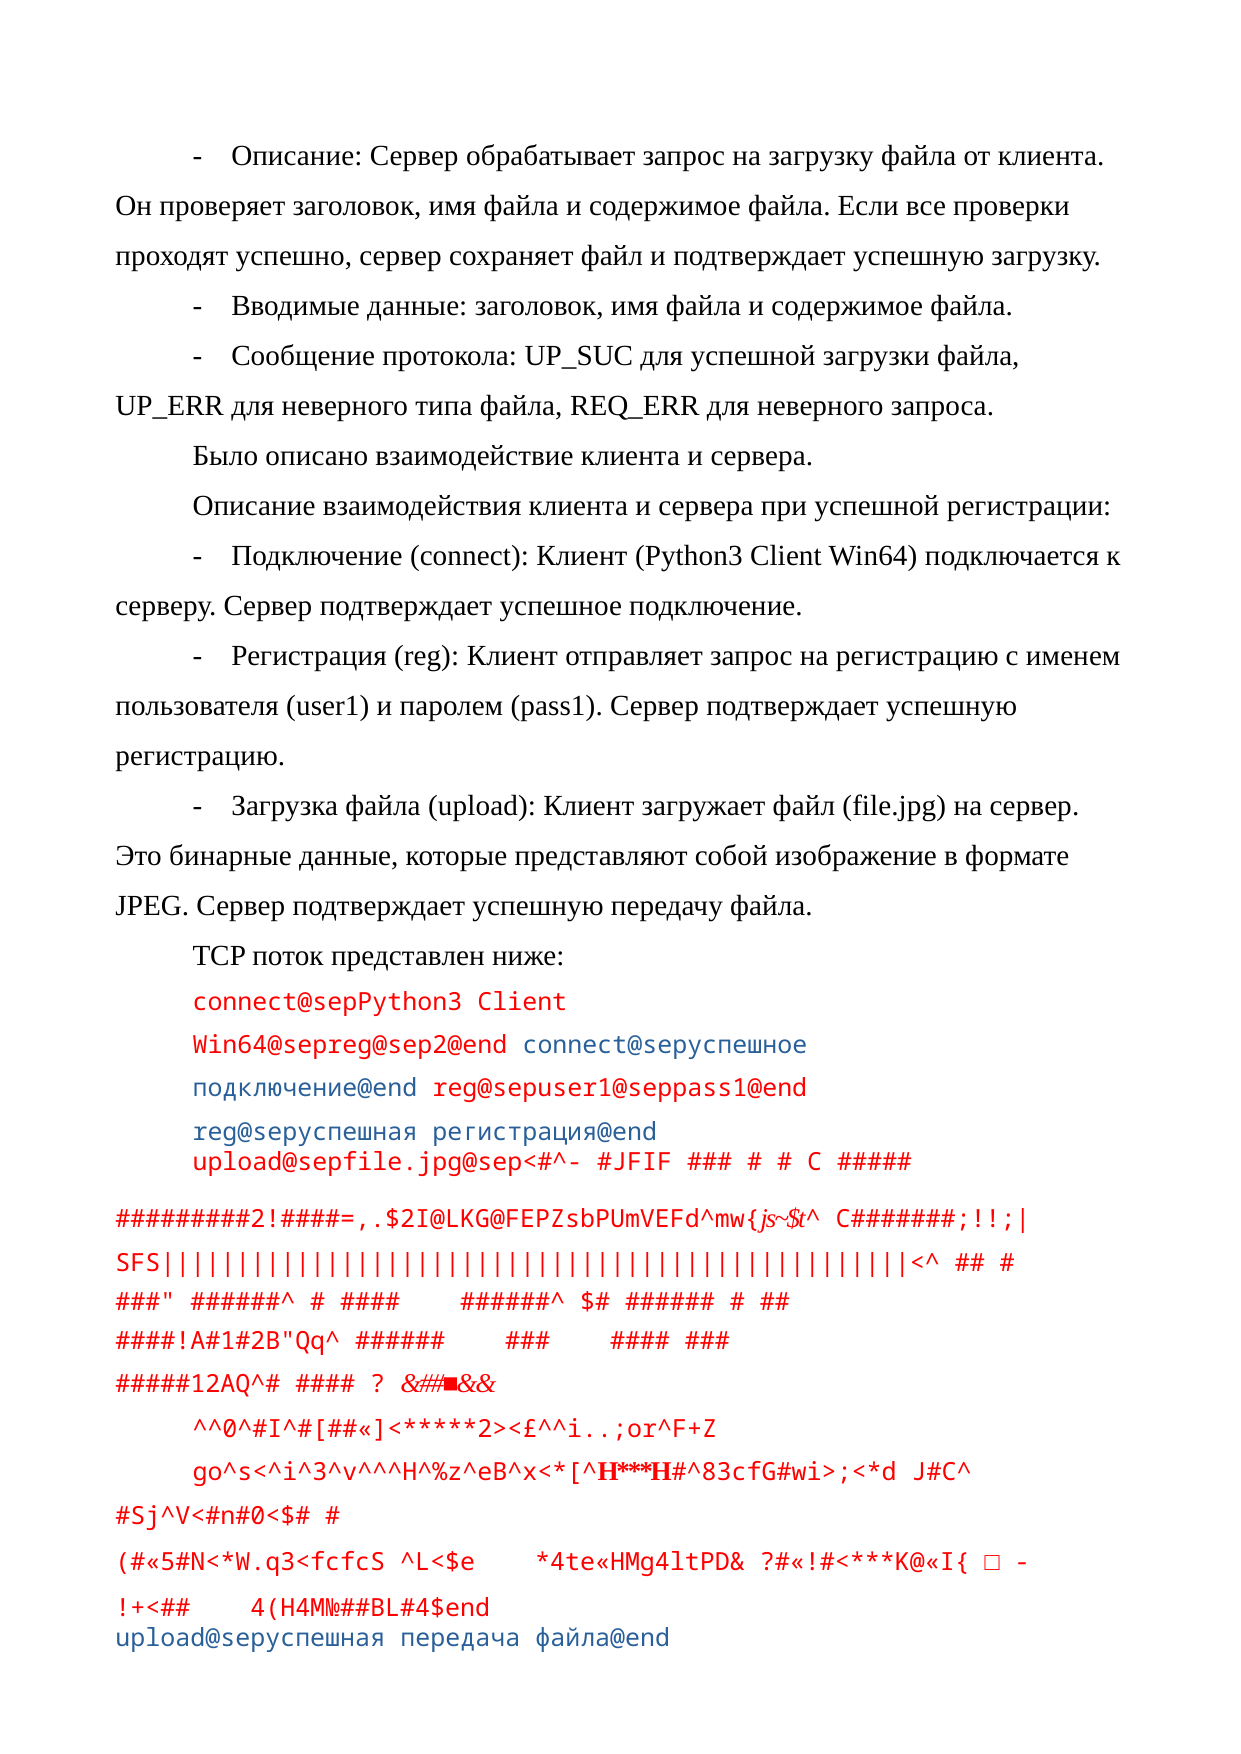

- Описание: Сервер обрабатывает запрос на загрузку файла от клиента.
Он проверяет заголовок, имя файла и содержимое файла. Если все проверки проходят успешно, сервер сохраняет файл и подтверждает успешную загрузку.
- Вводимые данные: заголовок, имя файла и содержимое файла.
- Сообщение протокола: UP_SUC для успешной загрузки файла, UP_ERR для неверного типа файла, REQ_ERR для неверного запроса.
Было описано взаимодействие клиента и сервера.
Описание взаимодействия клиента и сервера при успешной регистрации:
- Подключение (connect): Клиент (Python3 Client Win64) подключается к серверу. Сервер подтверждает успешное подключение.
- Регистрация (reg): Клиент отправляет запрос на регистрацию с именем пользователя (user1) и паролем (pass1). Сервер подтверждает успешную регистрацию.
- Загрузка файла (upload): Клиент загружает файл (file.jpg) на сервер. Это бинарные данные, которые представляют собой изображение в формате JPEG. Сервер подтверждает успешную передачу файла.
TCP поток представлен ниже:
connect@sepPython3 Client Win64@sepreg@sep2@end connect@sepуспешное подключение@end reg@sepuser1@seppass1@end reg@sepуспешная регистрация@end
upload@sepfile.jpg@sep<#^- #JFIF ### # # C #####
#########2!####=,.$2I@LKG@FEPZsbPUmVEFd^mw{js~$t^ C#######;!!;|SFS||||||||||||||||||||||||||||||||||||||||||||||||||<^ ## #
###" ######^ # #### ######^ $# ###### # ##
####!A#1#2B"Qq^ ###### ### #### ###
#####12AQ^# #### ? &##■&&
^^0^#I^#[##«]<*****2><£^^i..;or^F+Z
go^s<^i^3^v^^^H^%z^eB^x<*[^H***H#^83cfG#wi>;<*d j#c^ #Sj^V<#n#0<$# #
(#«5#N<*W.q3<fcfcS ^L<$e *4te«HMg4ltPD& ?#«!#<***K@«I{ □ -
!+<## 4(H4M№##BL#4$end
upload@sepуспешная передача файла@end